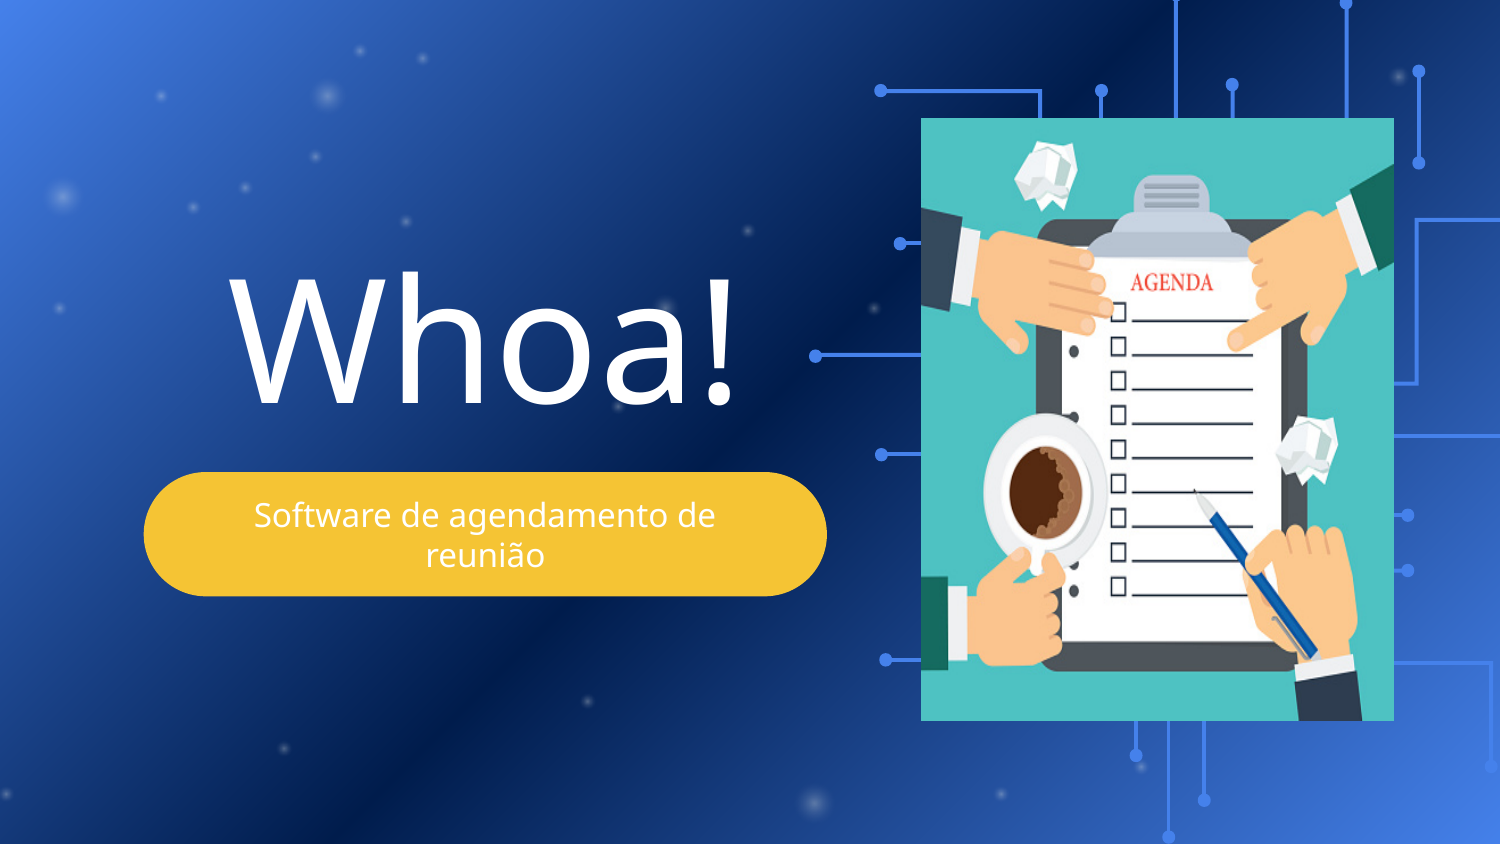

# Whoa!
Software de agendamento de reunião